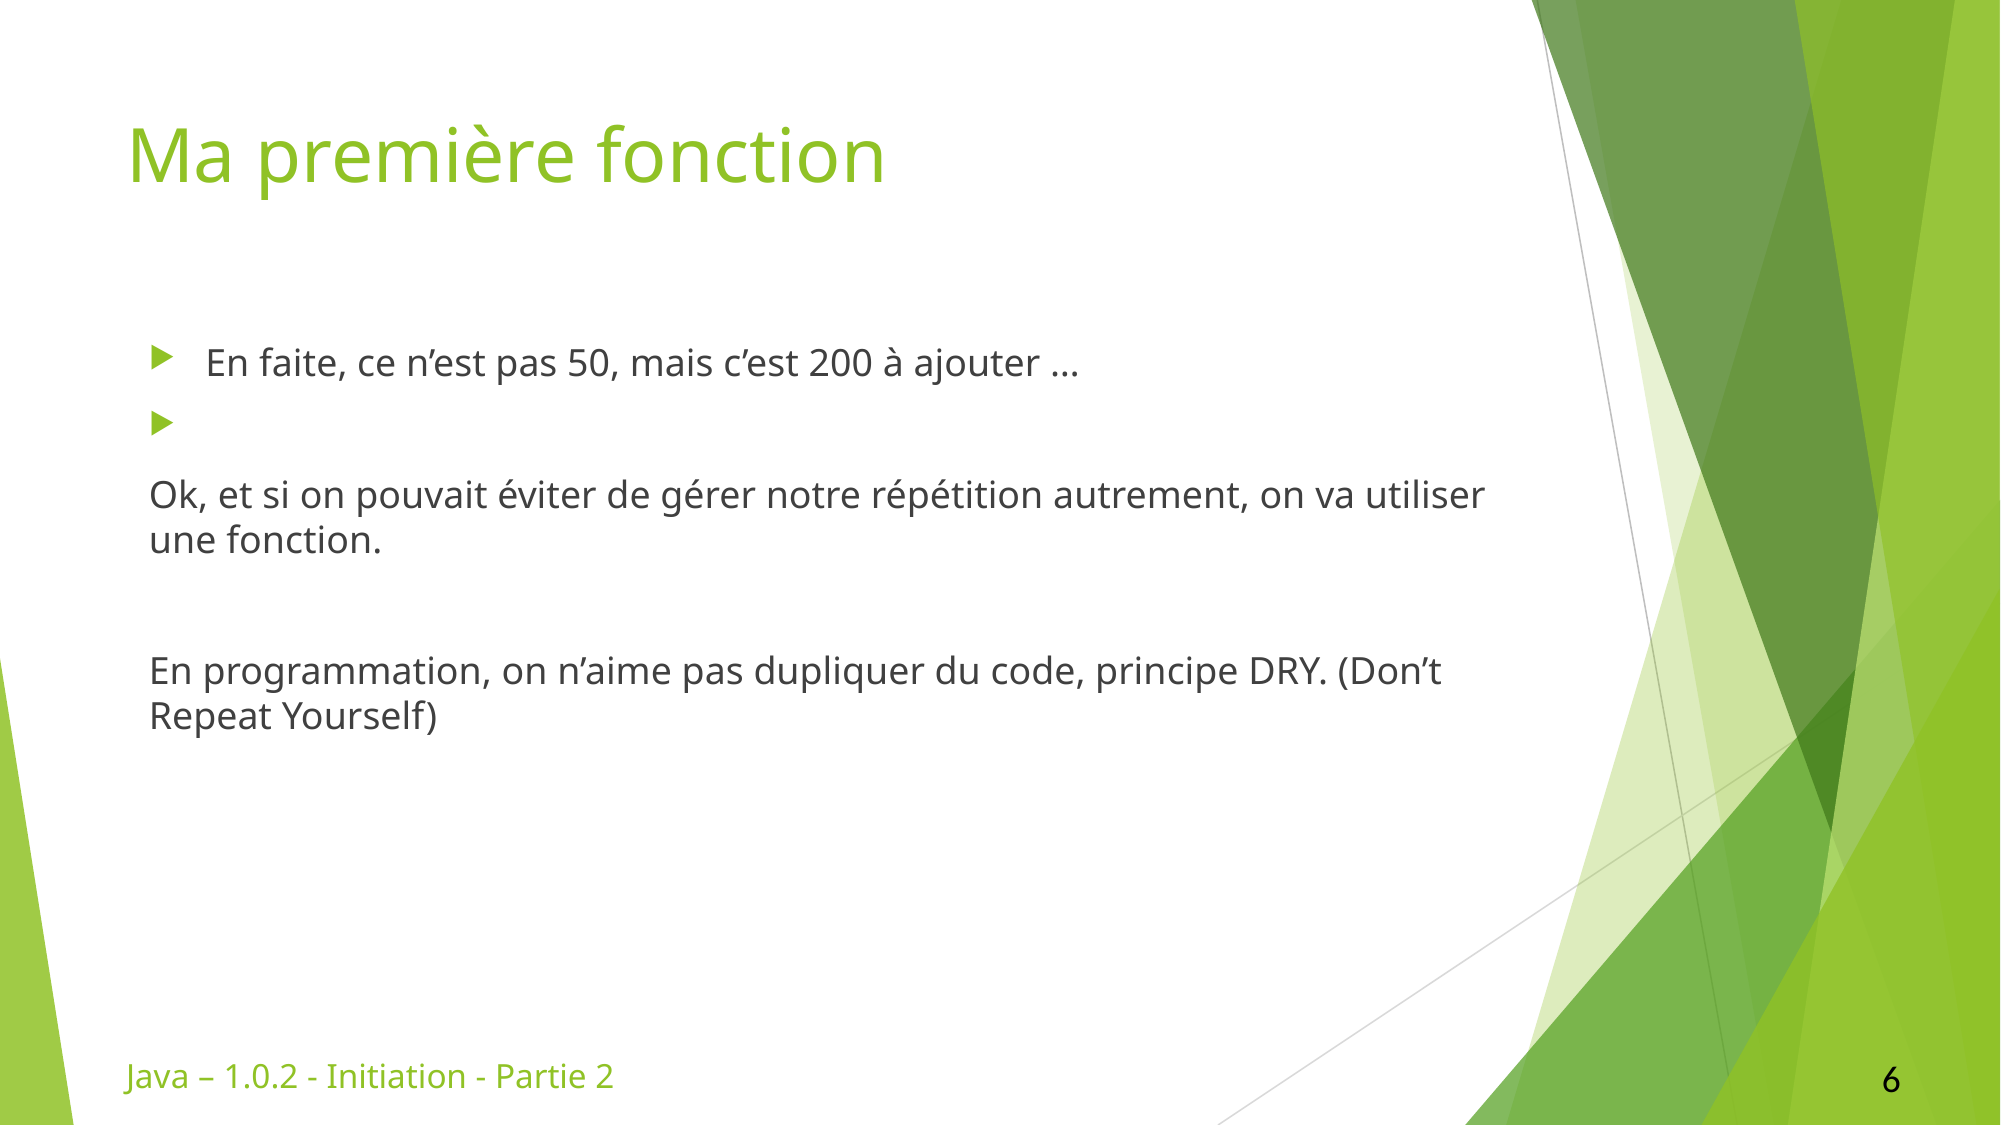

# Ma première fonction
En faite, ce n’est pas 50, mais c’est 200 à ajouter …
Ok, et si on pouvait éviter de gérer notre répétition autrement, on va utiliser une fonction.
En programmation, on n’aime pas dupliquer du code, principe DRY. (Don’t Repeat Yourself)
Java – 1.0.2 - Initiation - Partie 2